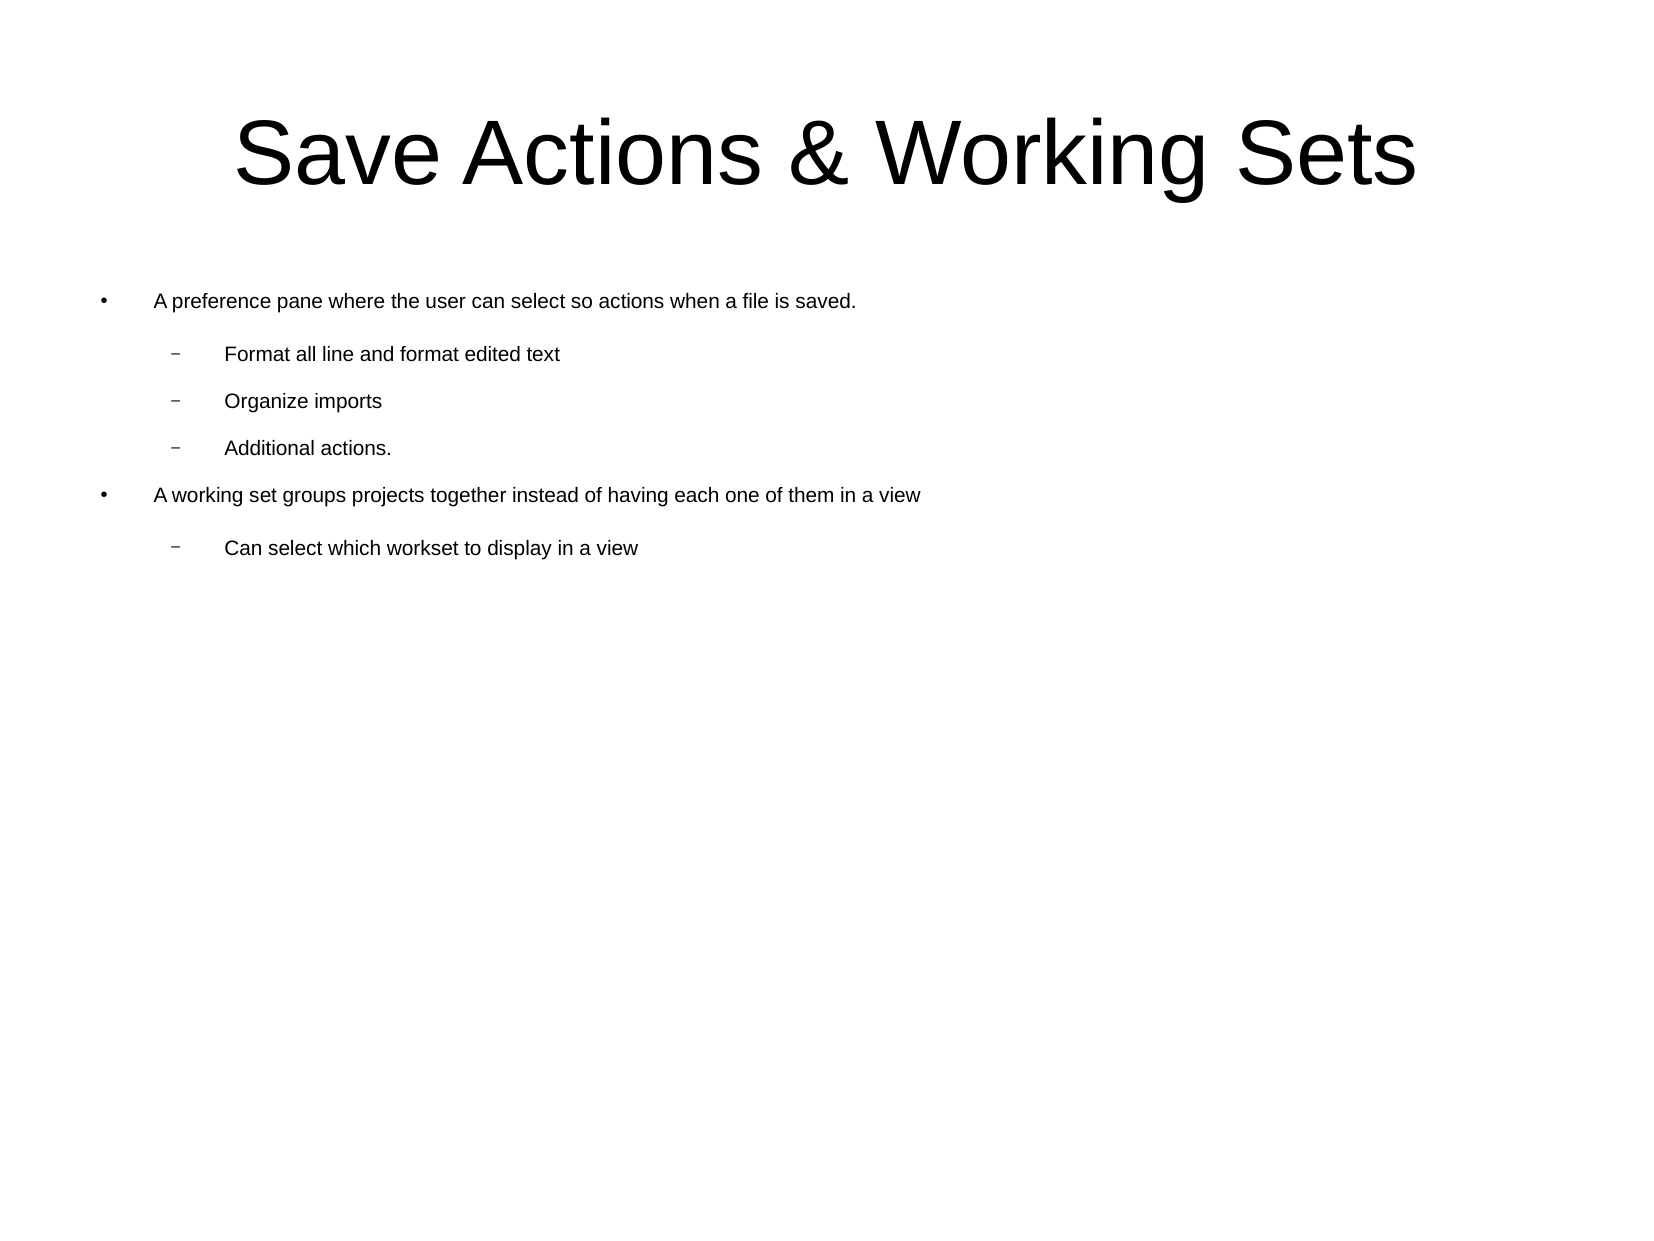

# Save Actions & Working Sets
A preference pane where the user can select so actions when a file is saved.
Format all line and format edited text
Organize imports
Additional actions.
A working set groups projects together instead of having each one of them in a view
Can select which workset to display in a view